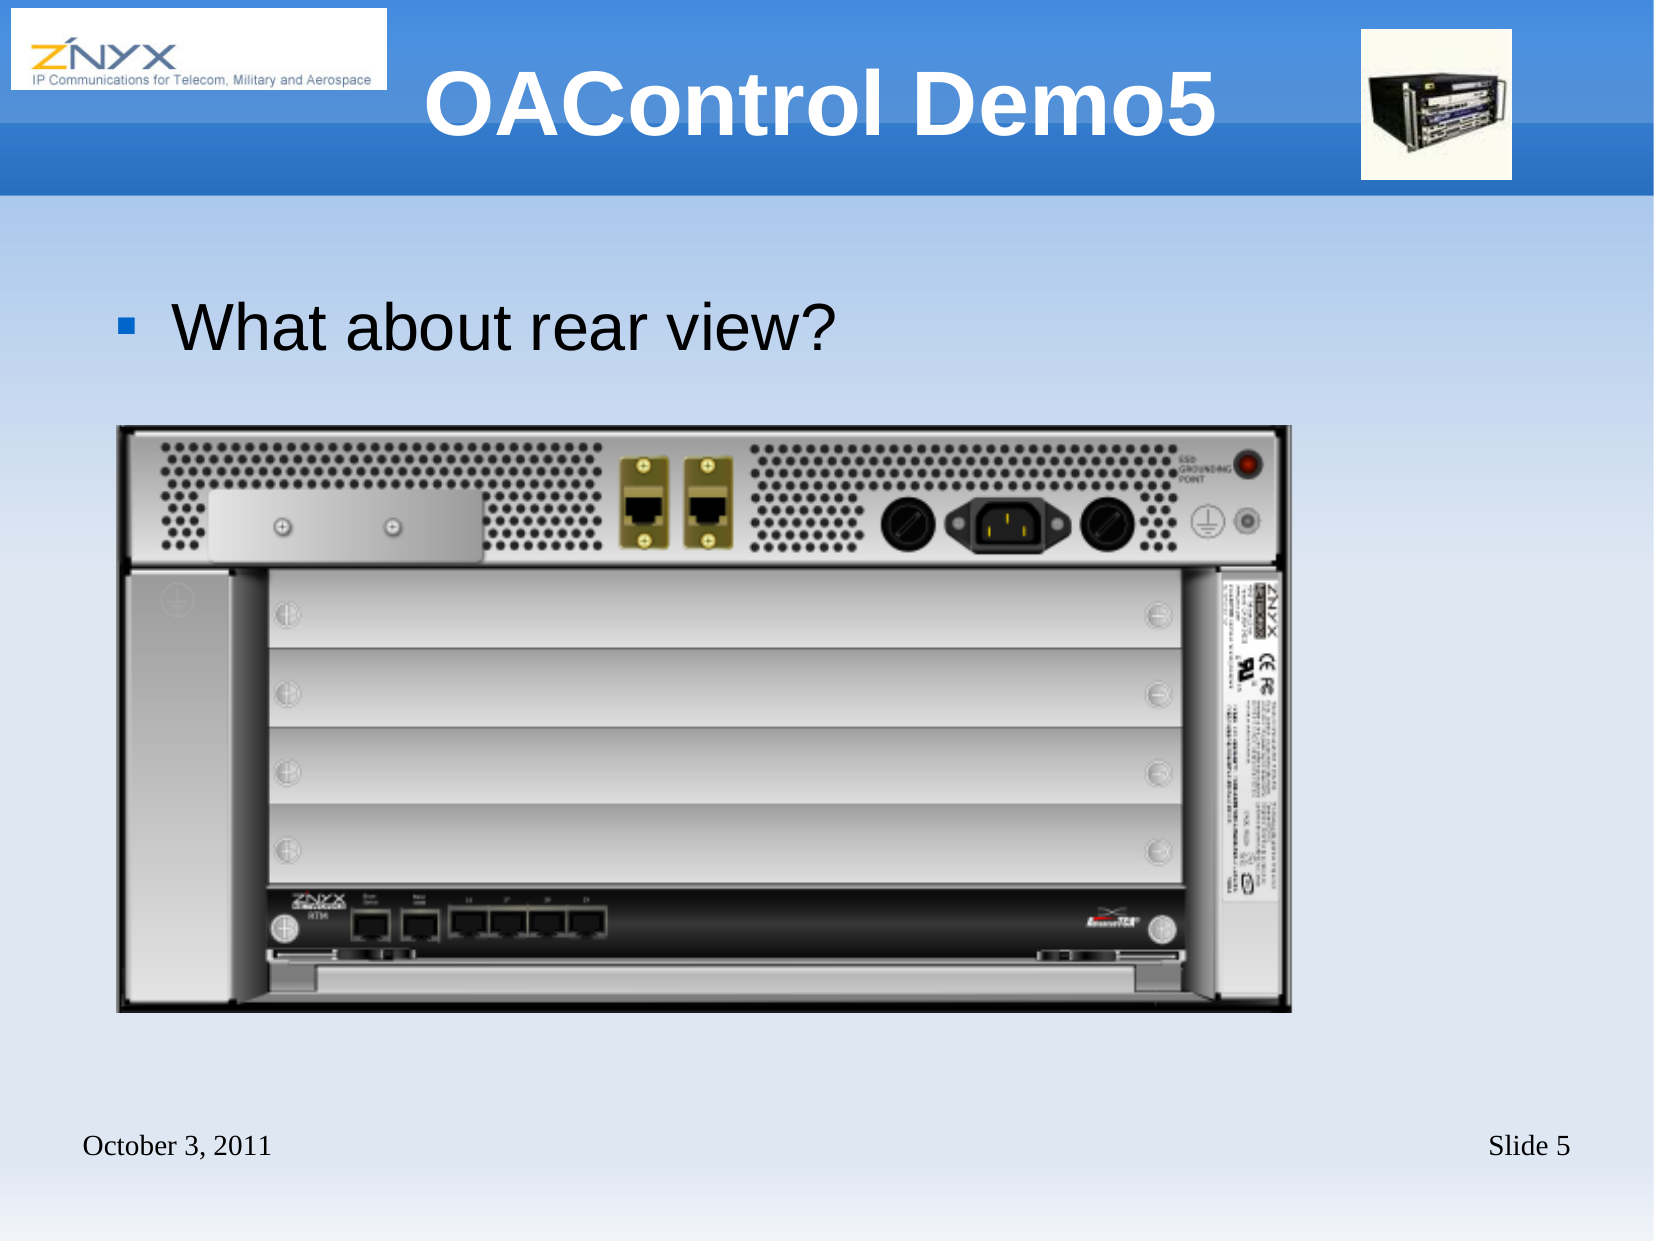

# OAControl Demo5
What about rear view?
October 3, 2011
5